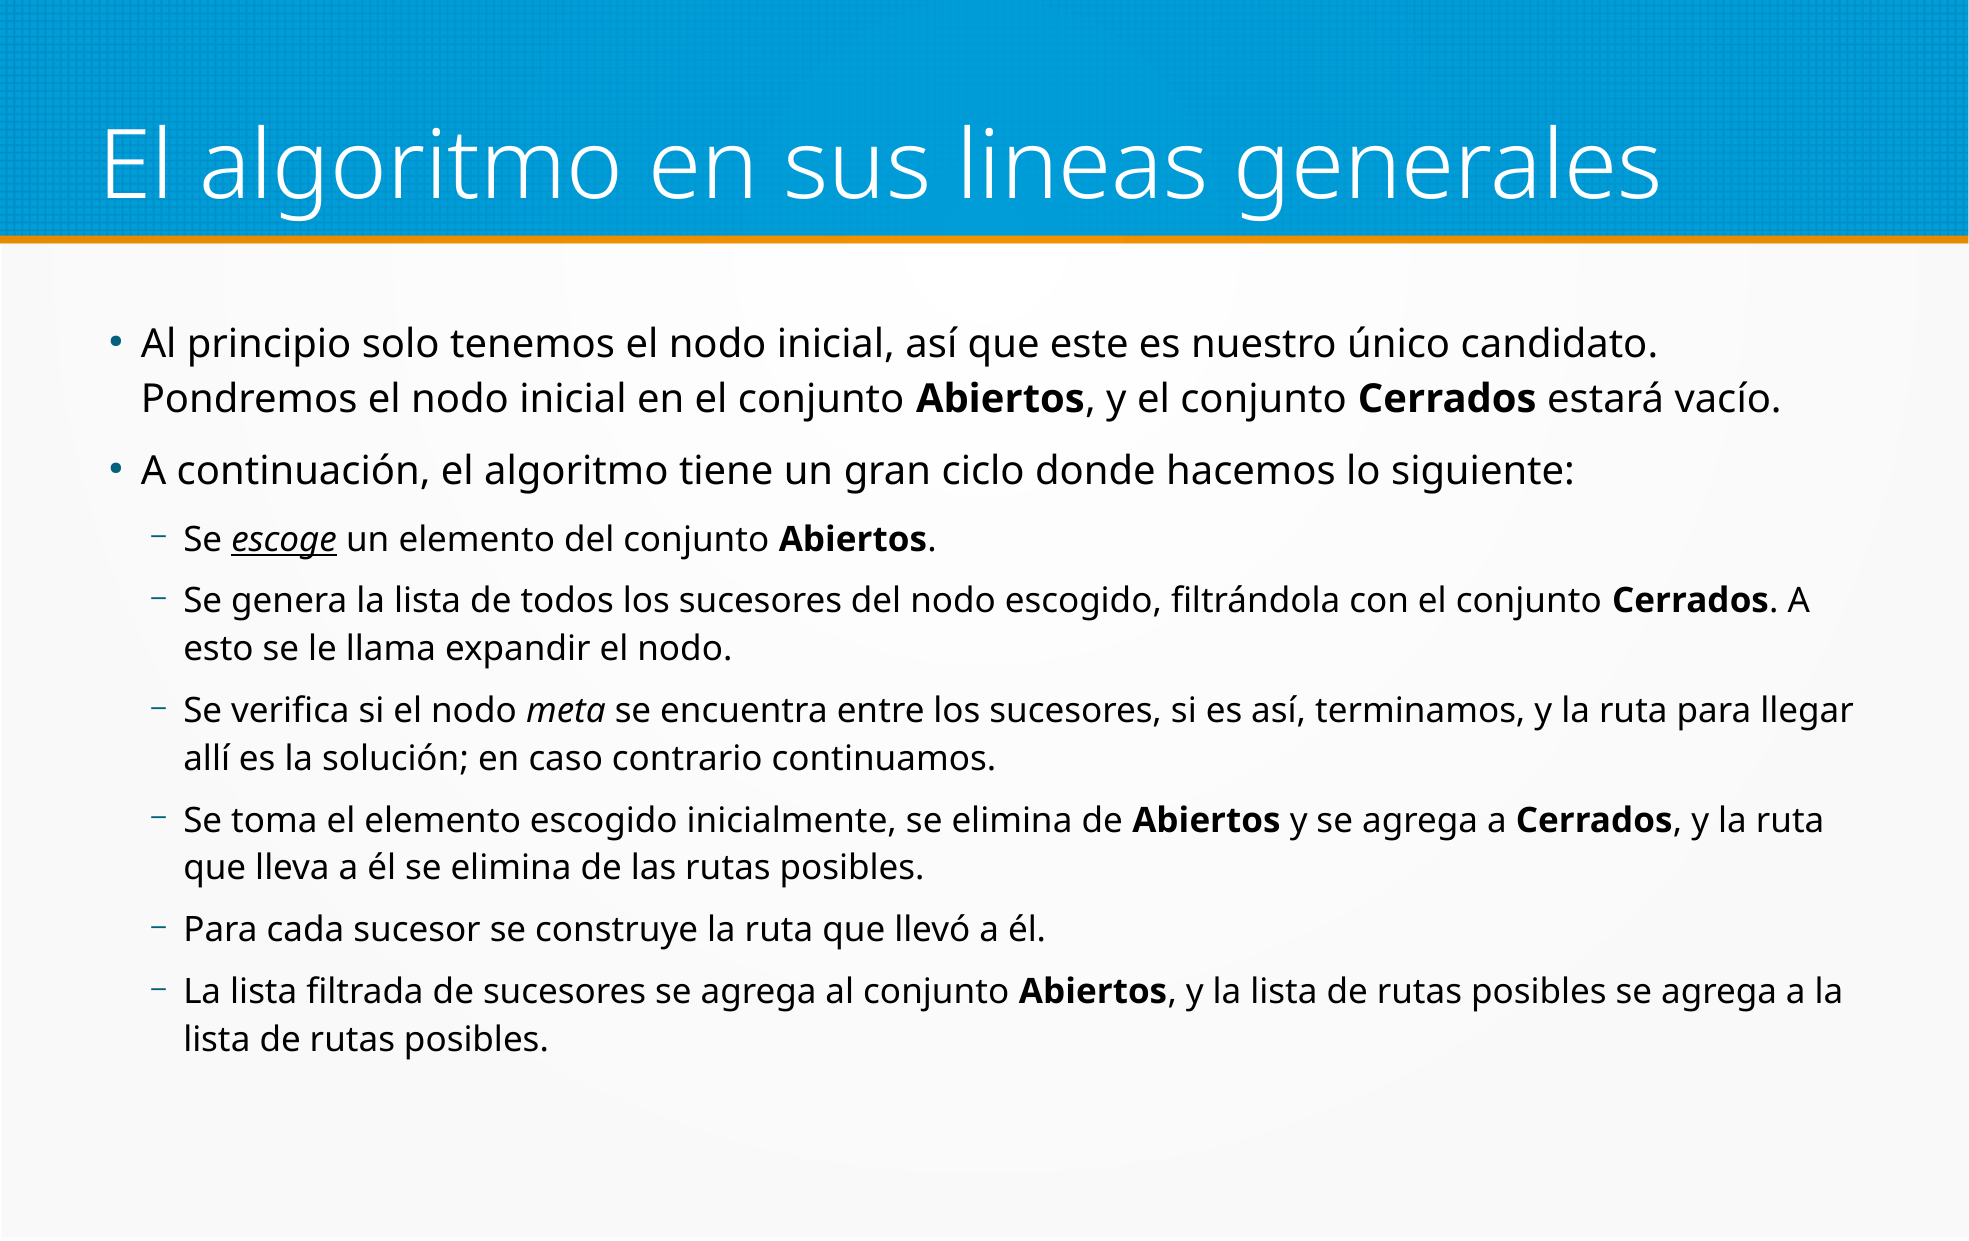

# El algoritmo en sus lineas generales
Al principio solo tenemos el nodo inicial, así que este es nuestro único candidato. Pondremos el nodo inicial en el conjunto Abiertos, y el conjunto Cerrados estará vacío.
A continuación, el algoritmo tiene un gran ciclo donde hacemos lo siguiente:
Se escoge un elemento del conjunto Abiertos.
Se genera la lista de todos los sucesores del nodo escogido, filtrándola con el conjunto Cerrados. A esto se le llama expandir el nodo.
Se verifica si el nodo meta se encuentra entre los sucesores, si es así, terminamos, y la ruta para llegar allí es la solución; en caso contrario continuamos.
Se toma el elemento escogido inicialmente, se elimina de Abiertos y se agrega a Cerrados, y la ruta que lleva a él se elimina de las rutas posibles.
Para cada sucesor se construye la ruta que llevó a él.
La lista filtrada de sucesores se agrega al conjunto Abiertos, y la lista de rutas posibles se agrega a la lista de rutas posibles.